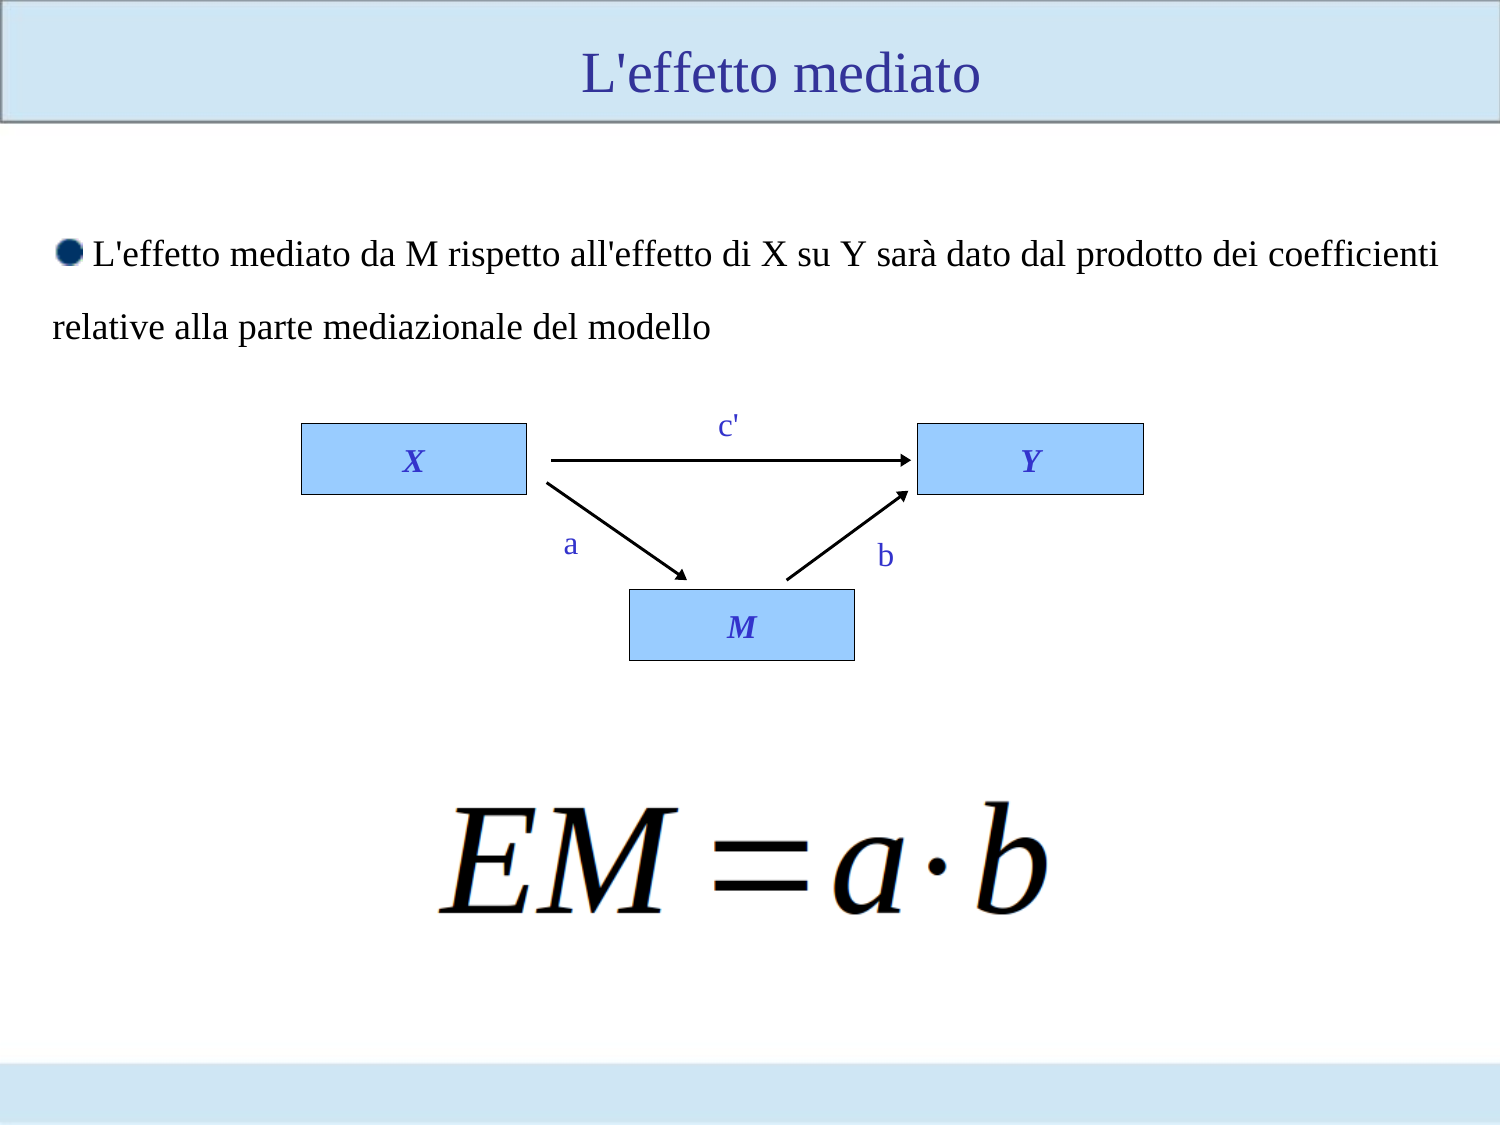

# L'effetto mediato
 L'effetto mediato da M rispetto all'effetto di X su Y sarà dato dal prodotto dei coefficienti relative alla parte mediazionale del modello
c'
X
Y
a
b
M